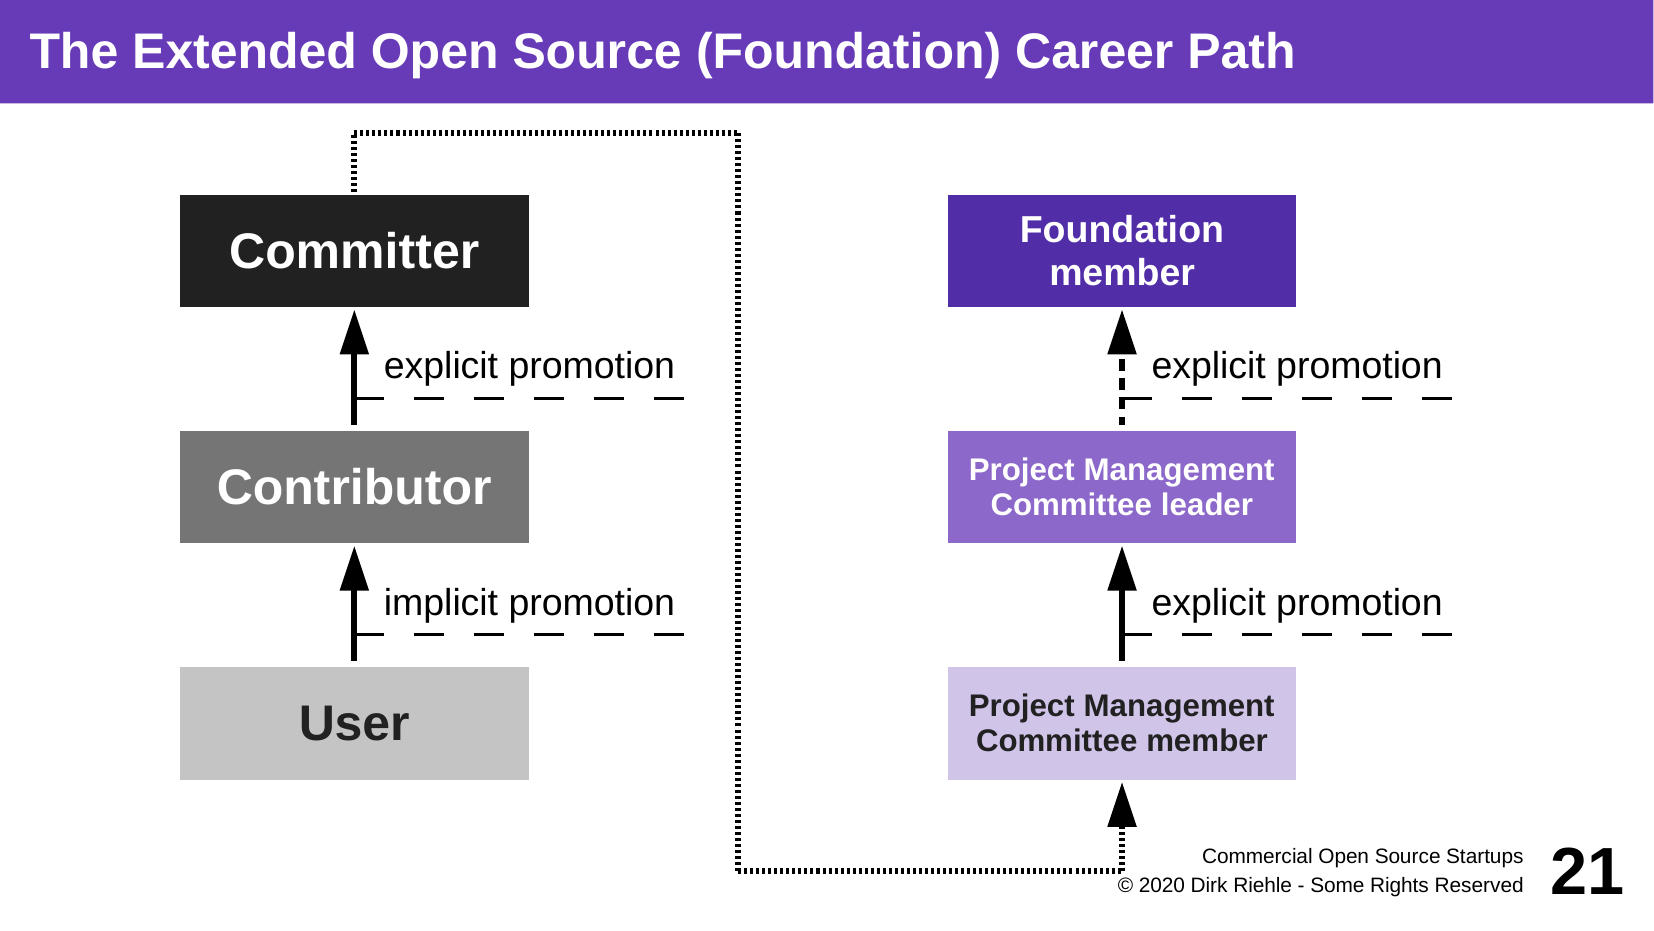

# The Extended Open Source (Foundation) Career Path
Committer
Foundation
member
explicit promotion
explicit promotion
Contributor
Project Management Committee leader
implicit promotion
explicit promotion
User
Project Management
Committee member
Commercial Open Source Startups
21
© 2020 Dirk Riehle - Some Rights Reserved